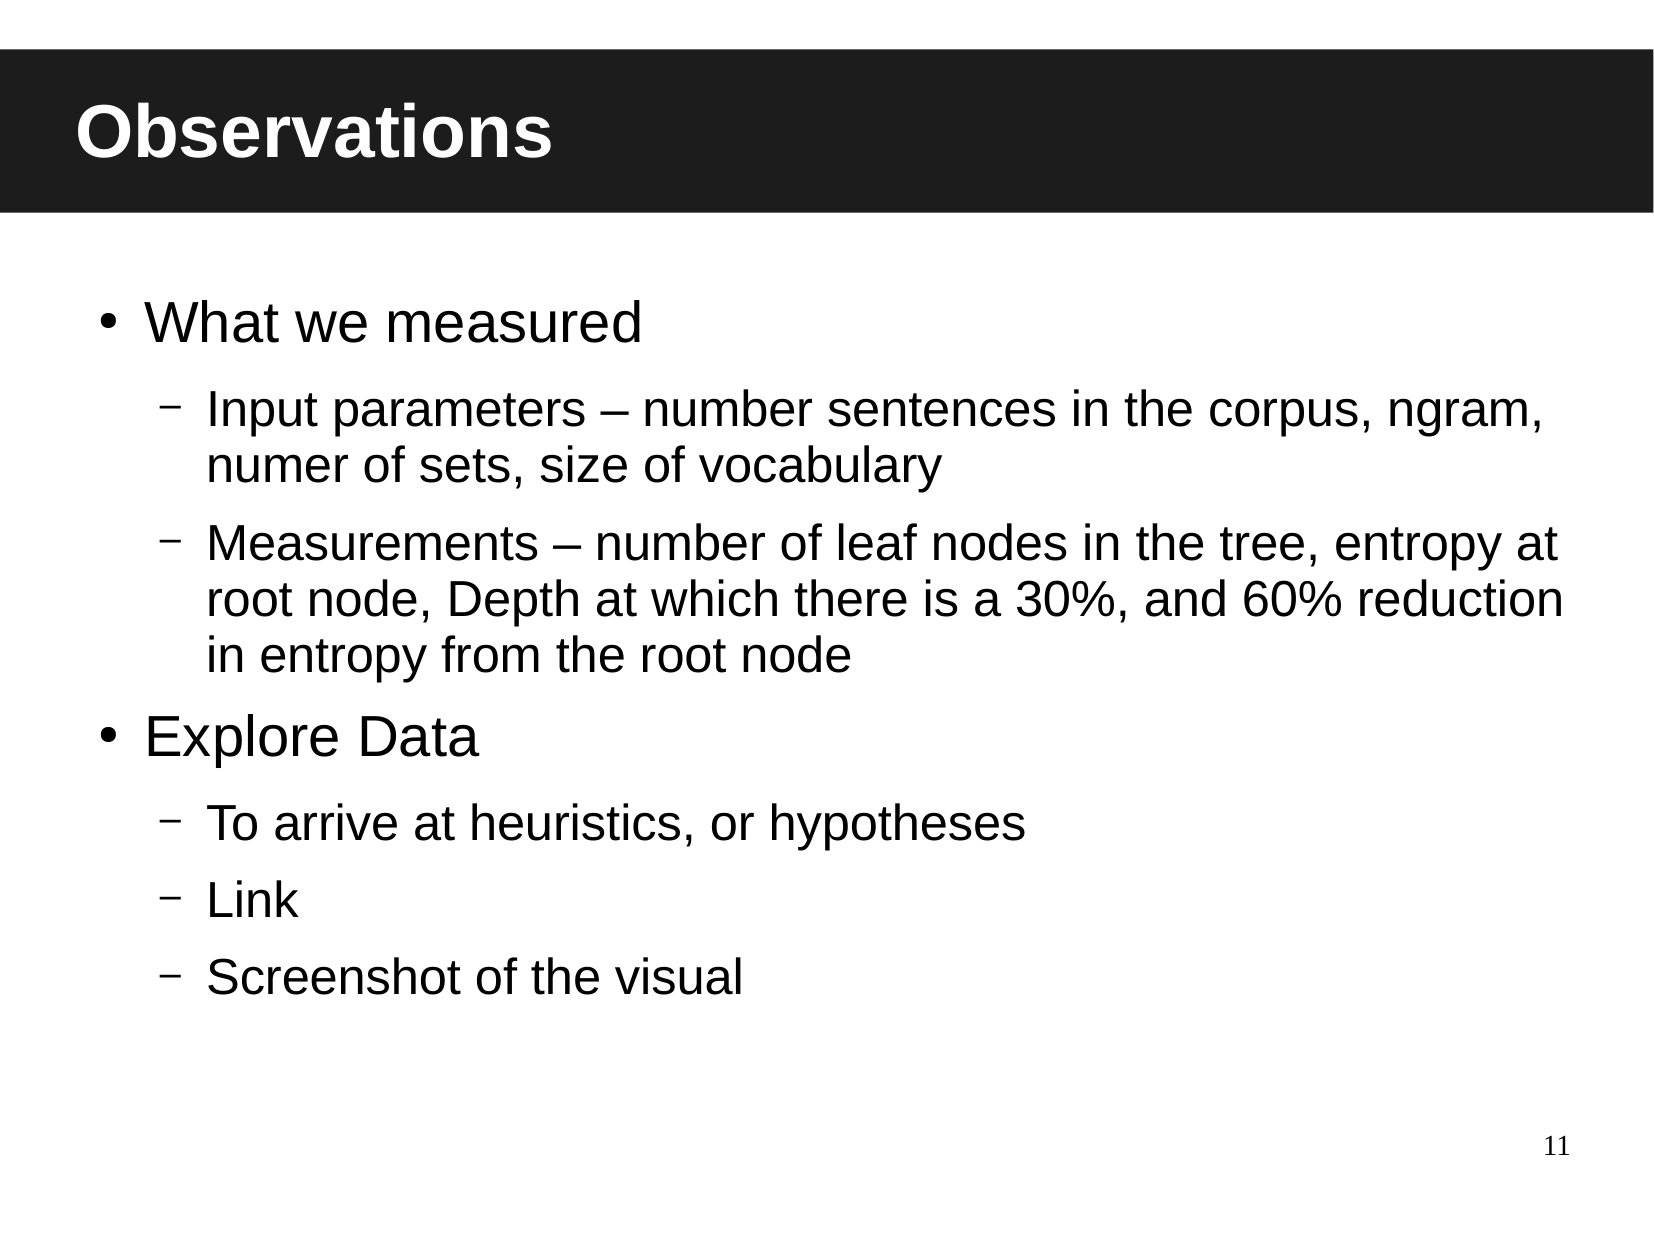

# Observations
What we measured
Input parameters – number sentences in the corpus, ngram, numer of sets, size of vocabulary
Measurements – number of leaf nodes in the tree, entropy at root node, Depth at which there is a 30%, and 60% reduction in entropy from the root node
Explore Data
To arrive at heuristics, or hypotheses
Link
Screenshot of the visual
11